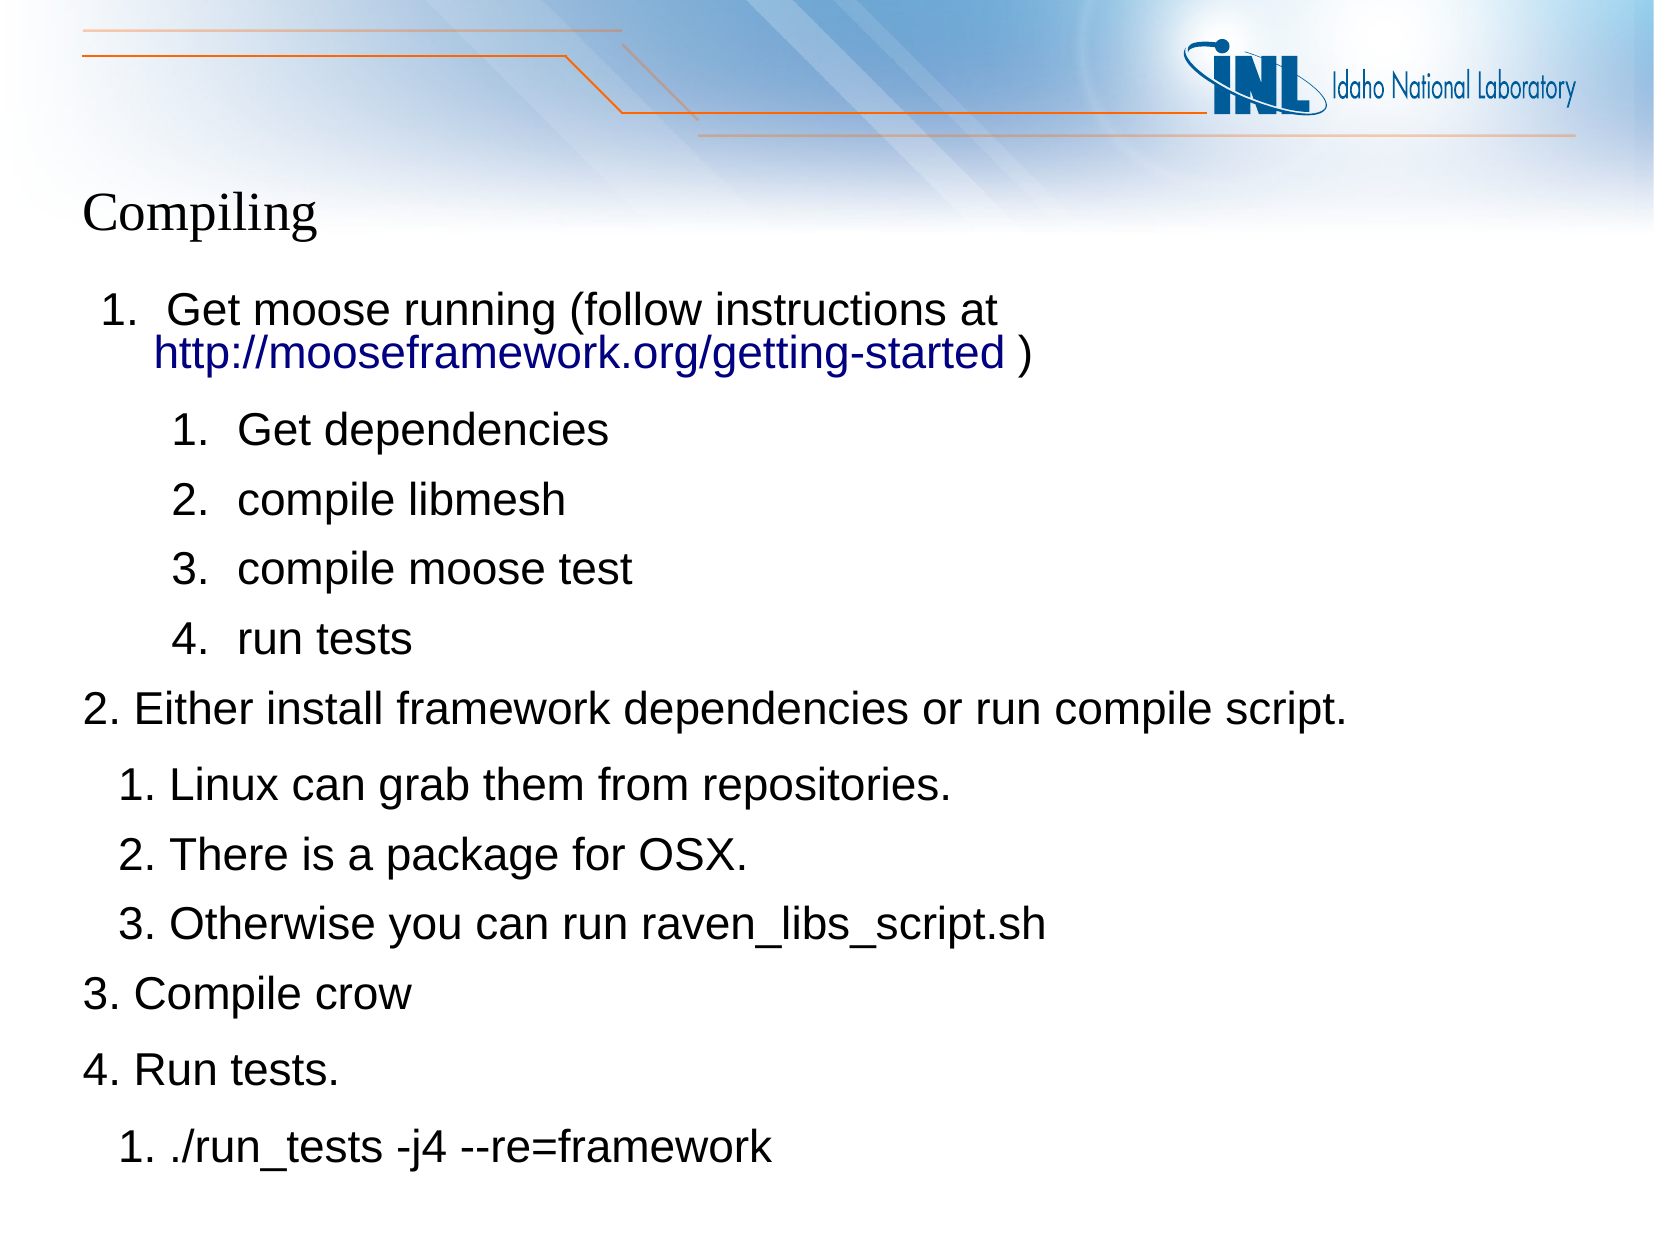

# Compiling
 Get moose running (follow instructions at http://mooseframework.org/getting-started )
 Get dependencies
 compile libmesh
 compile moose test
 run tests
 Either install framework dependencies or run compile script.
 Linux can grab them from repositories.
 There is a package for OSX.
 Otherwise you can run raven_libs_script.sh
 Compile crow
 Run tests.
 ./run_tests -j4 --re=framework